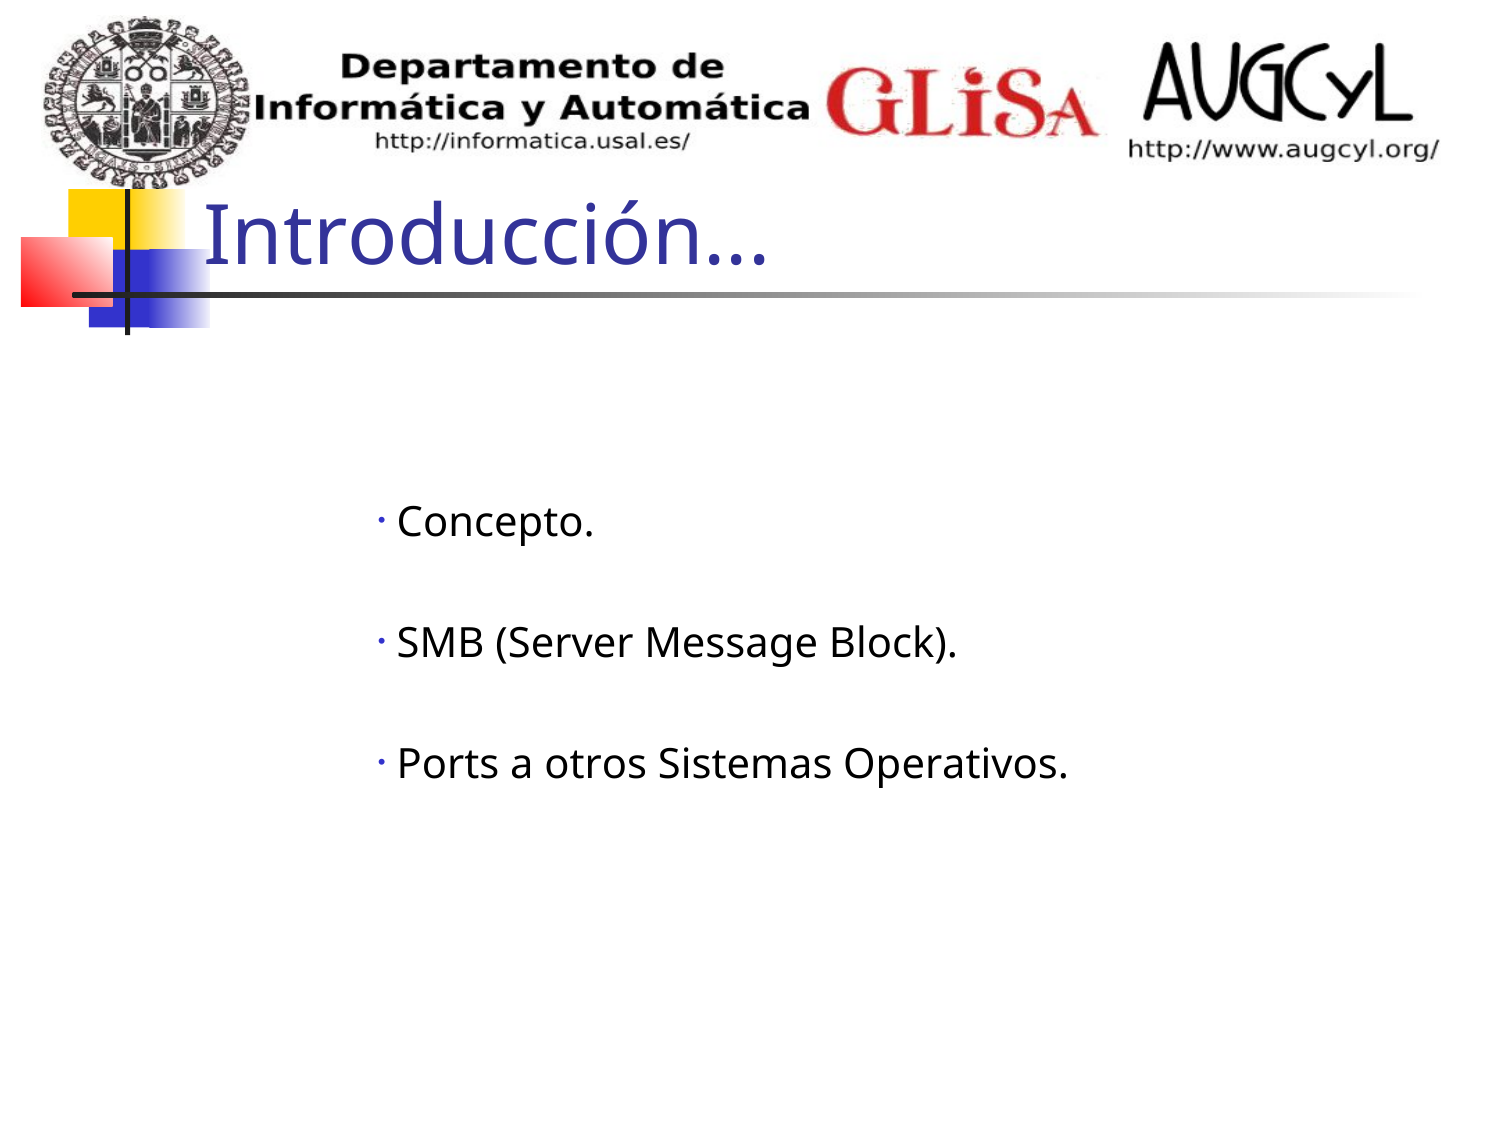

# Introducción...
 Concepto.
 SMB (Server Message Block).
 Ports a otros Sistemas Operativos.